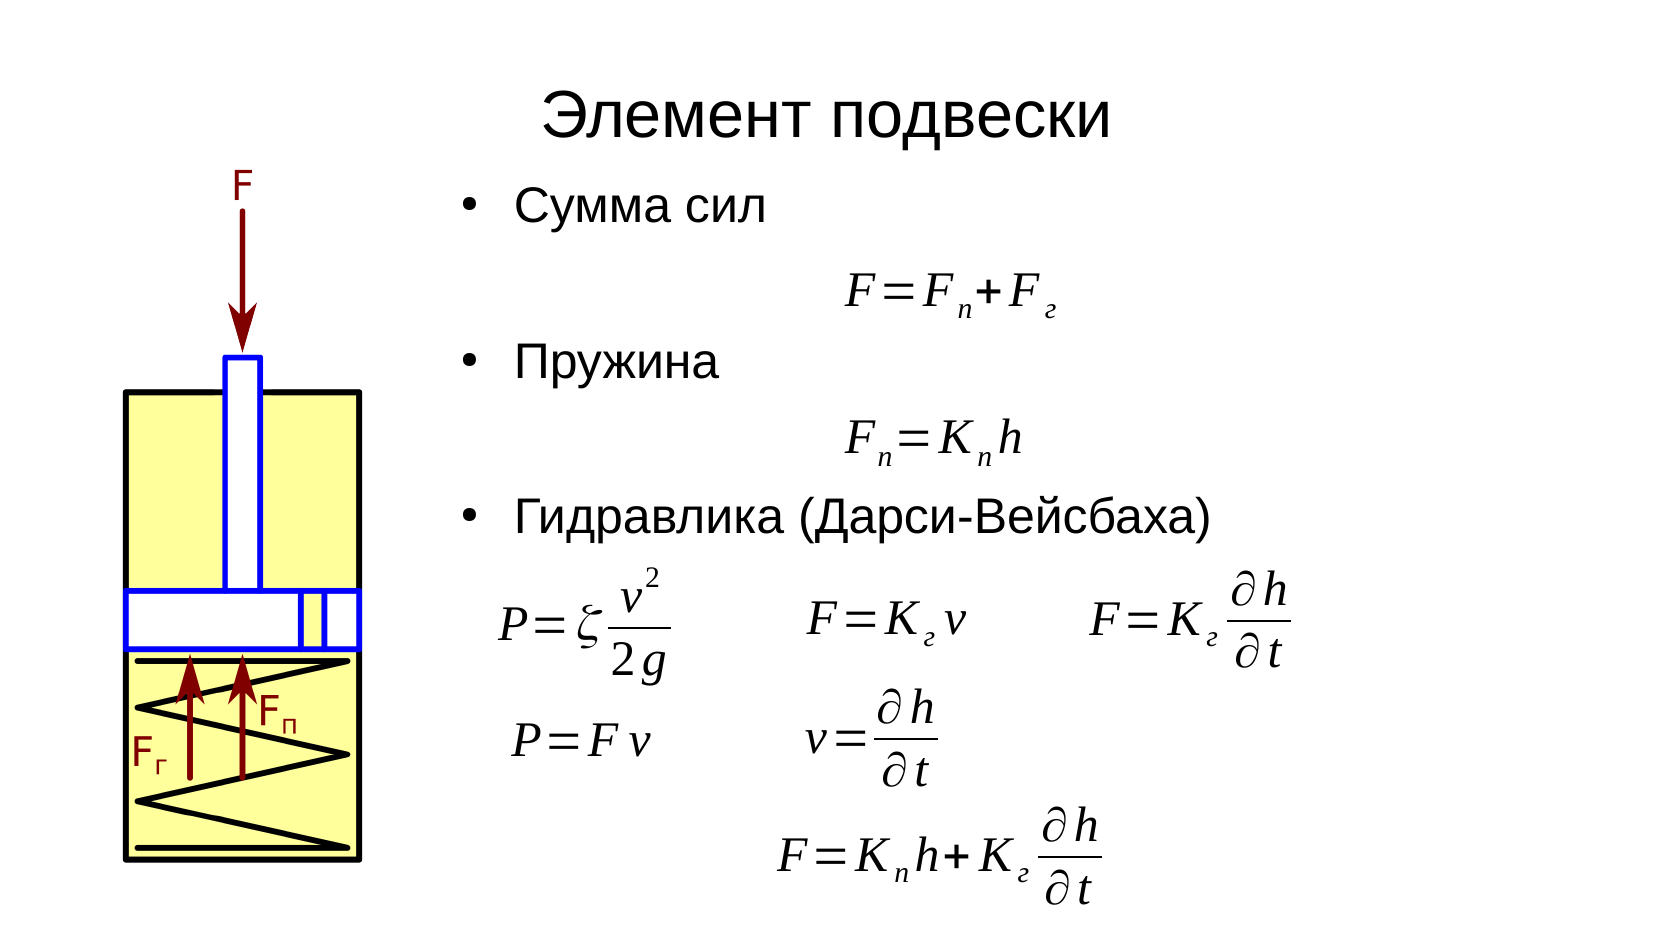

# Элемент подвески
Сумма сил
Пружина
Гидравлика (Дарси-Вейсбаха)